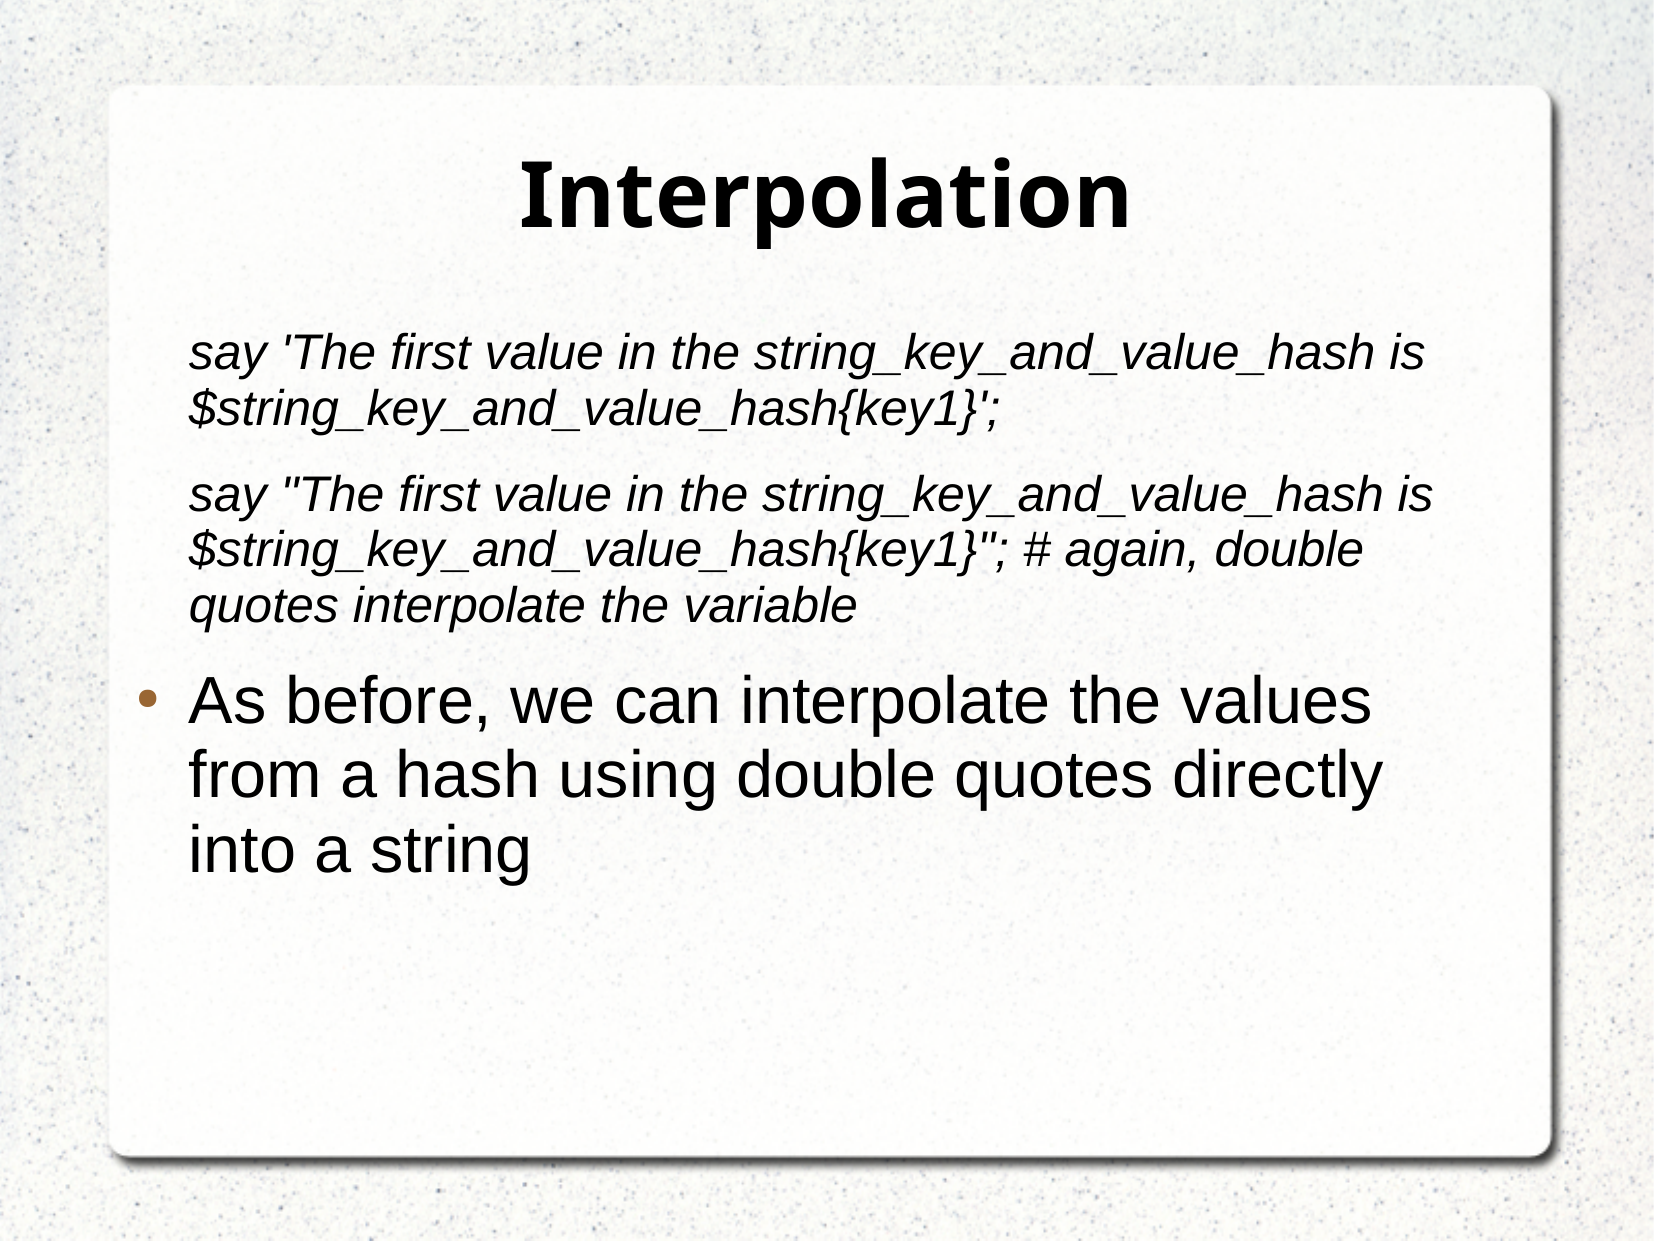

# Interpolation
say 'The first value in the string_key_and_value_hash is $string_key_and_value_hash{key1}';
say "The first value in the string_key_and_value_hash is $string_key_and_value_hash{key1}"; # again, double quotes interpolate the variable
As before, we can interpolate the values from a hash using double quotes directly into a string